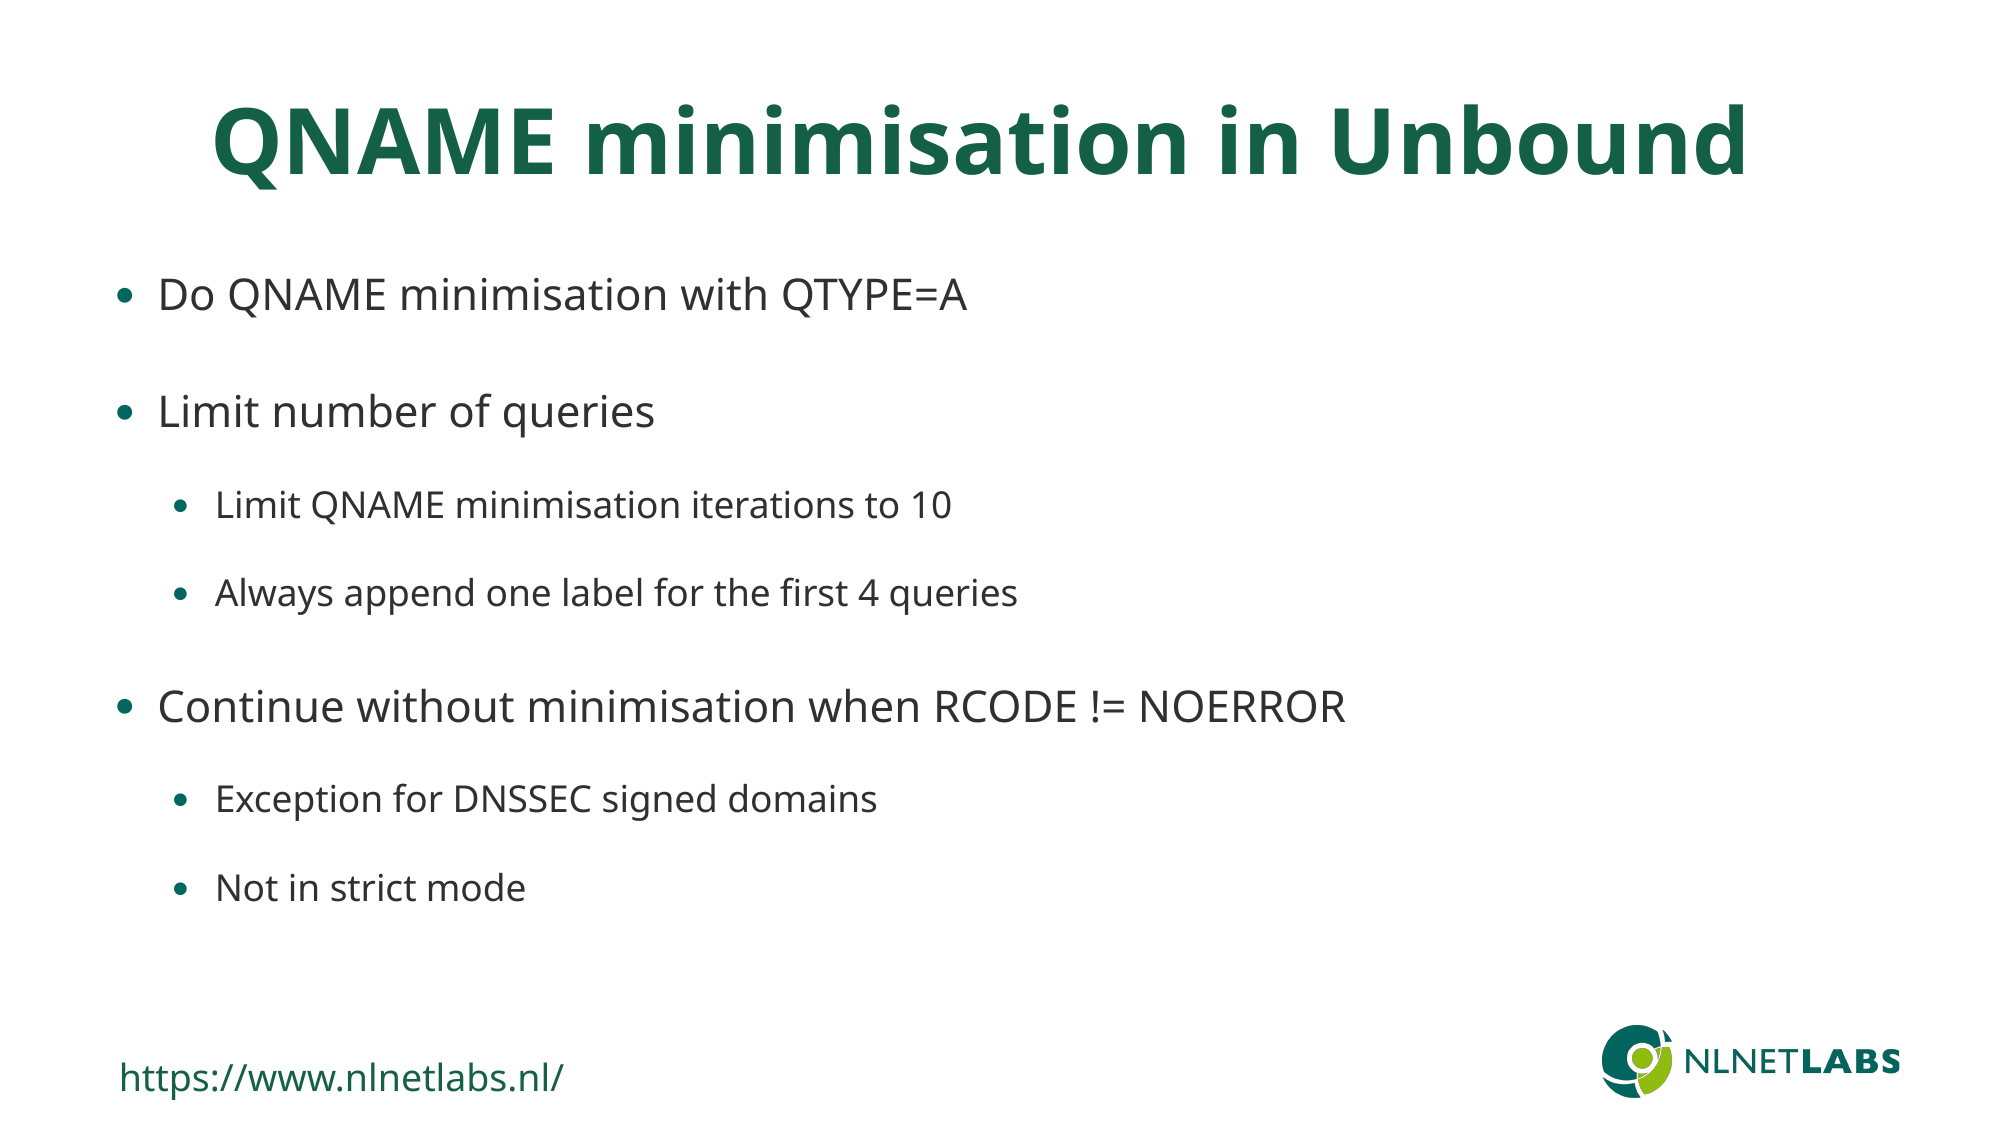

# QNAME minimisation in Unbound
Do QNAME minimisation with QTYPE=A
Limit number of queries
Limit QNAME minimisation iterations to 10
Always append one label for the first 4 queries
Continue without minimisation when RCODE != NOERROR
Exception for DNSSEC signed domains
Not in strict mode